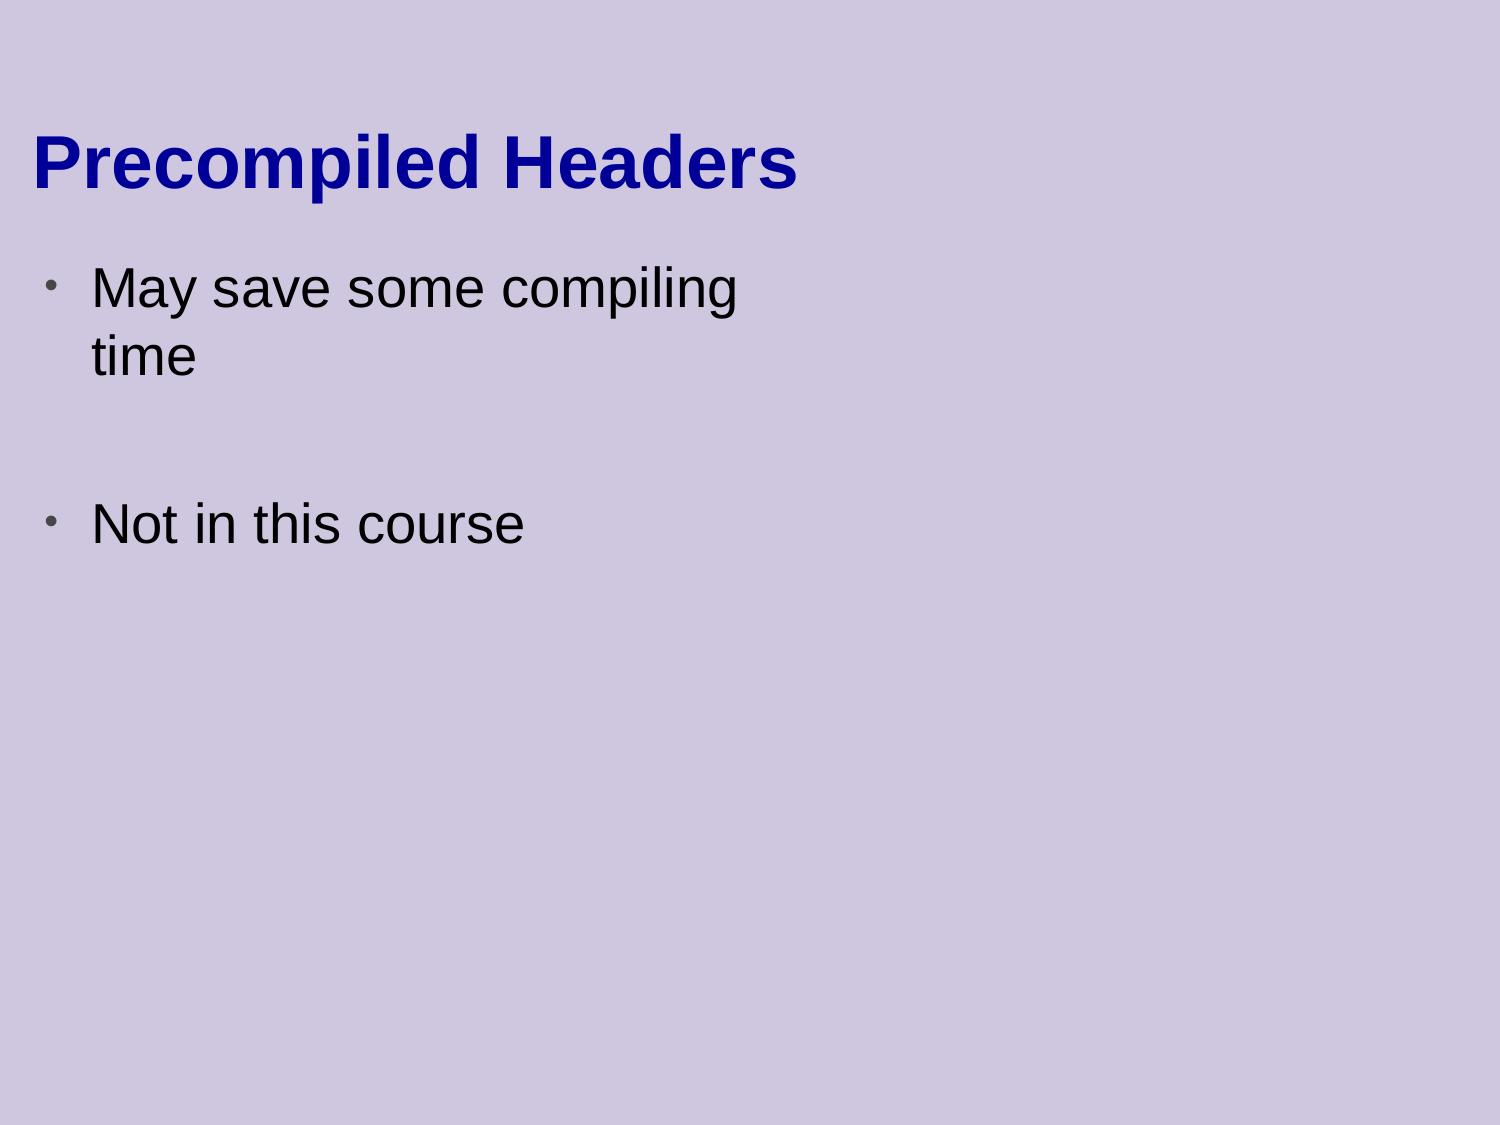

# Precompiled Headers
May save some compiling time
Not in this course